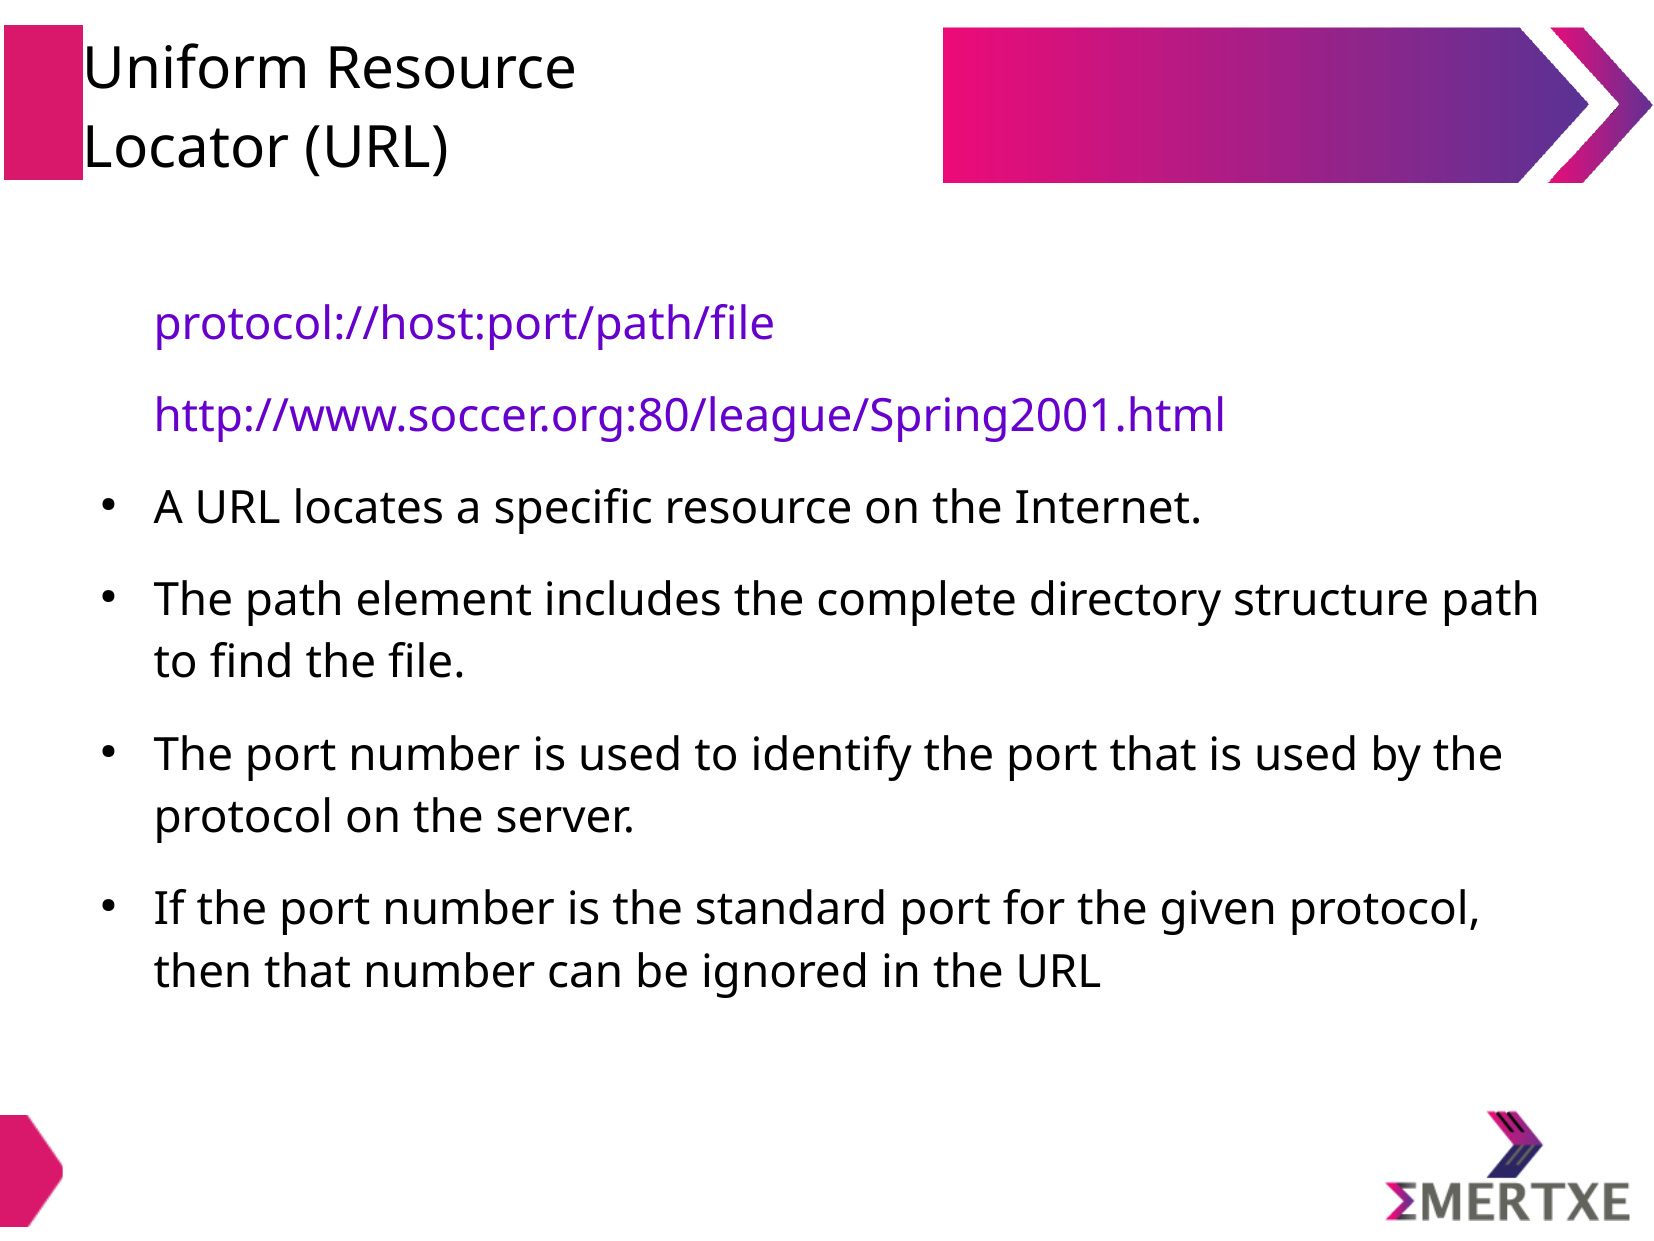

# Uniform Resource Locator (URL)
protocol://host:port/path/file
http://www.soccer.org:80/league/Spring2001.html
A URL locates a specific resource on the Internet.
The path element includes the complete directory structure path to find the file.
The port number is used to identify the port that is used by the protocol on the server.
If the port number is the standard port for the given protocol, then that number can be ignored in the URL